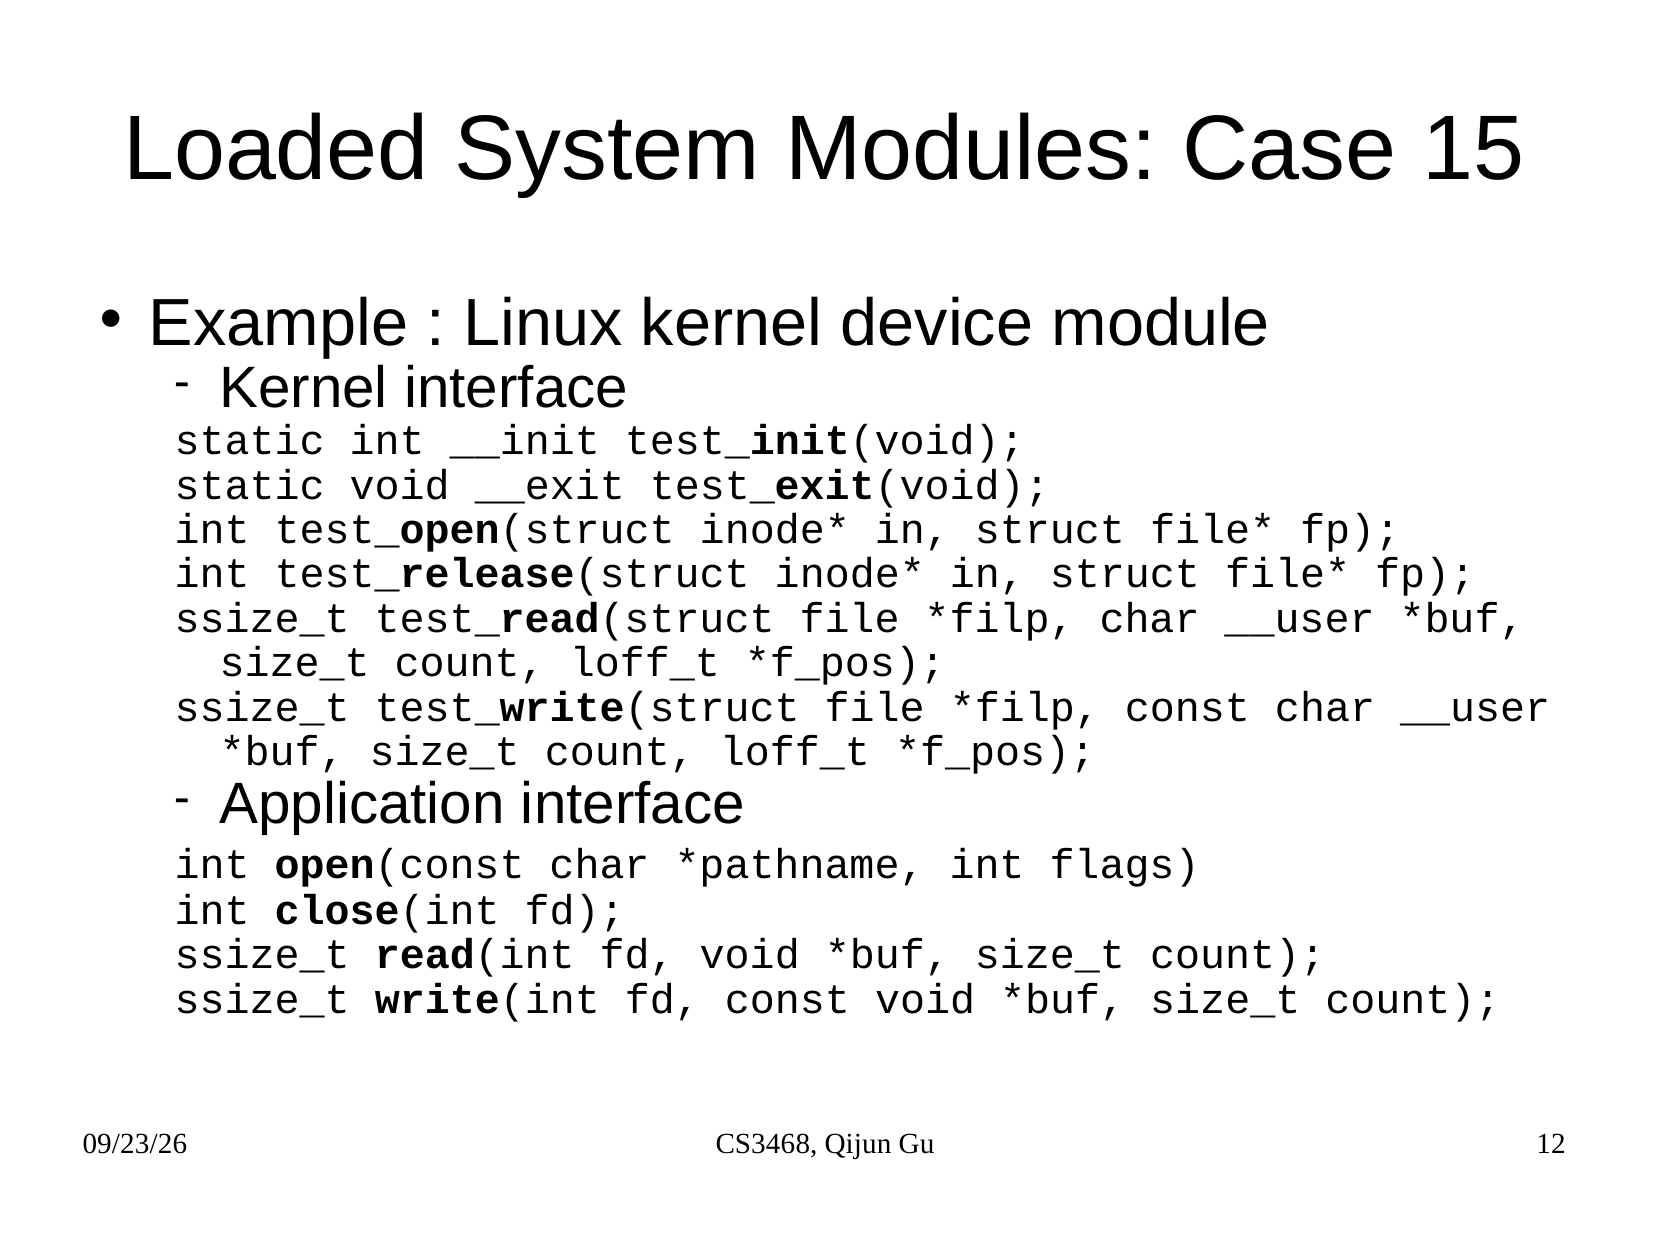

# Loaded System Modules: Case 15
Example : Linux kernel device module
Kernel interface
static int __init test_init(void);
static void __exit test_exit(void);
int test_open(struct inode* in, struct file* fp);
int test_release(struct inode* in, struct file* fp);
ssize_t test_read(struct file *filp, char __user *buf, size_t count, loff_t *f_pos);
ssize_t test_write(struct file *filp, const char __user *buf, size_t count, loff_t *f_pos);
Application interface
int open(const char *pathname, int flags)‏
int close(int fd);
ssize_t read(int fd, void *buf, size_t count);
ssize_t write(int fd, const void *buf, size_t count);
CS3468, Qijun Gu
12